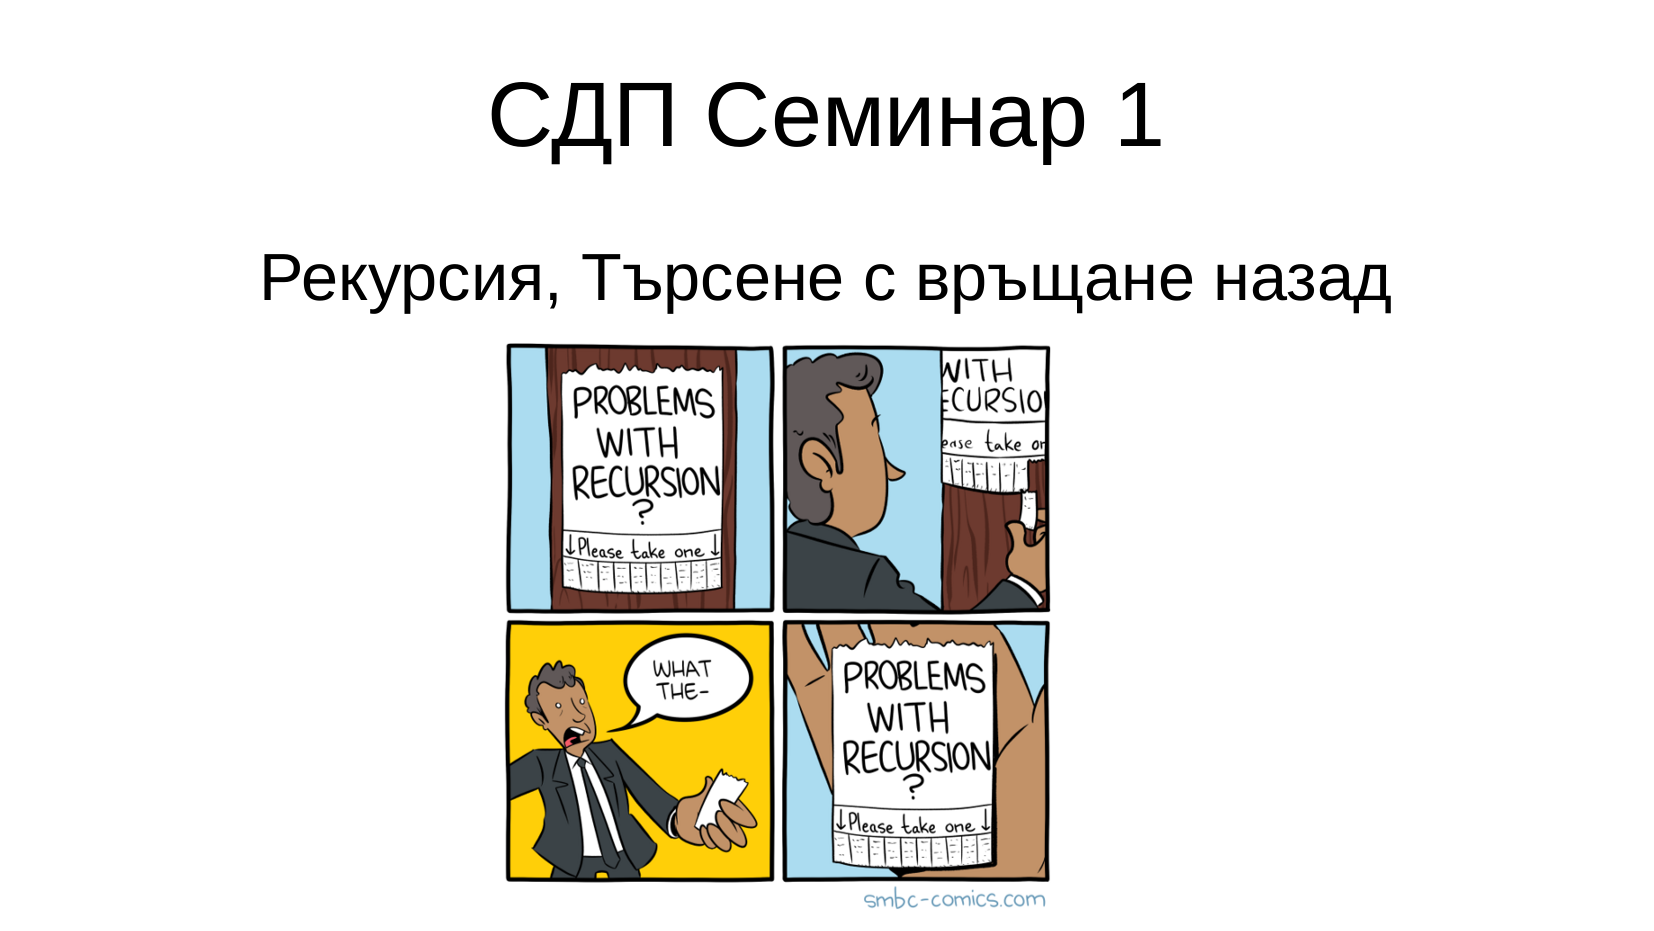

# СДП Семинар 1
Рекурсия, Търсене с връщане назад